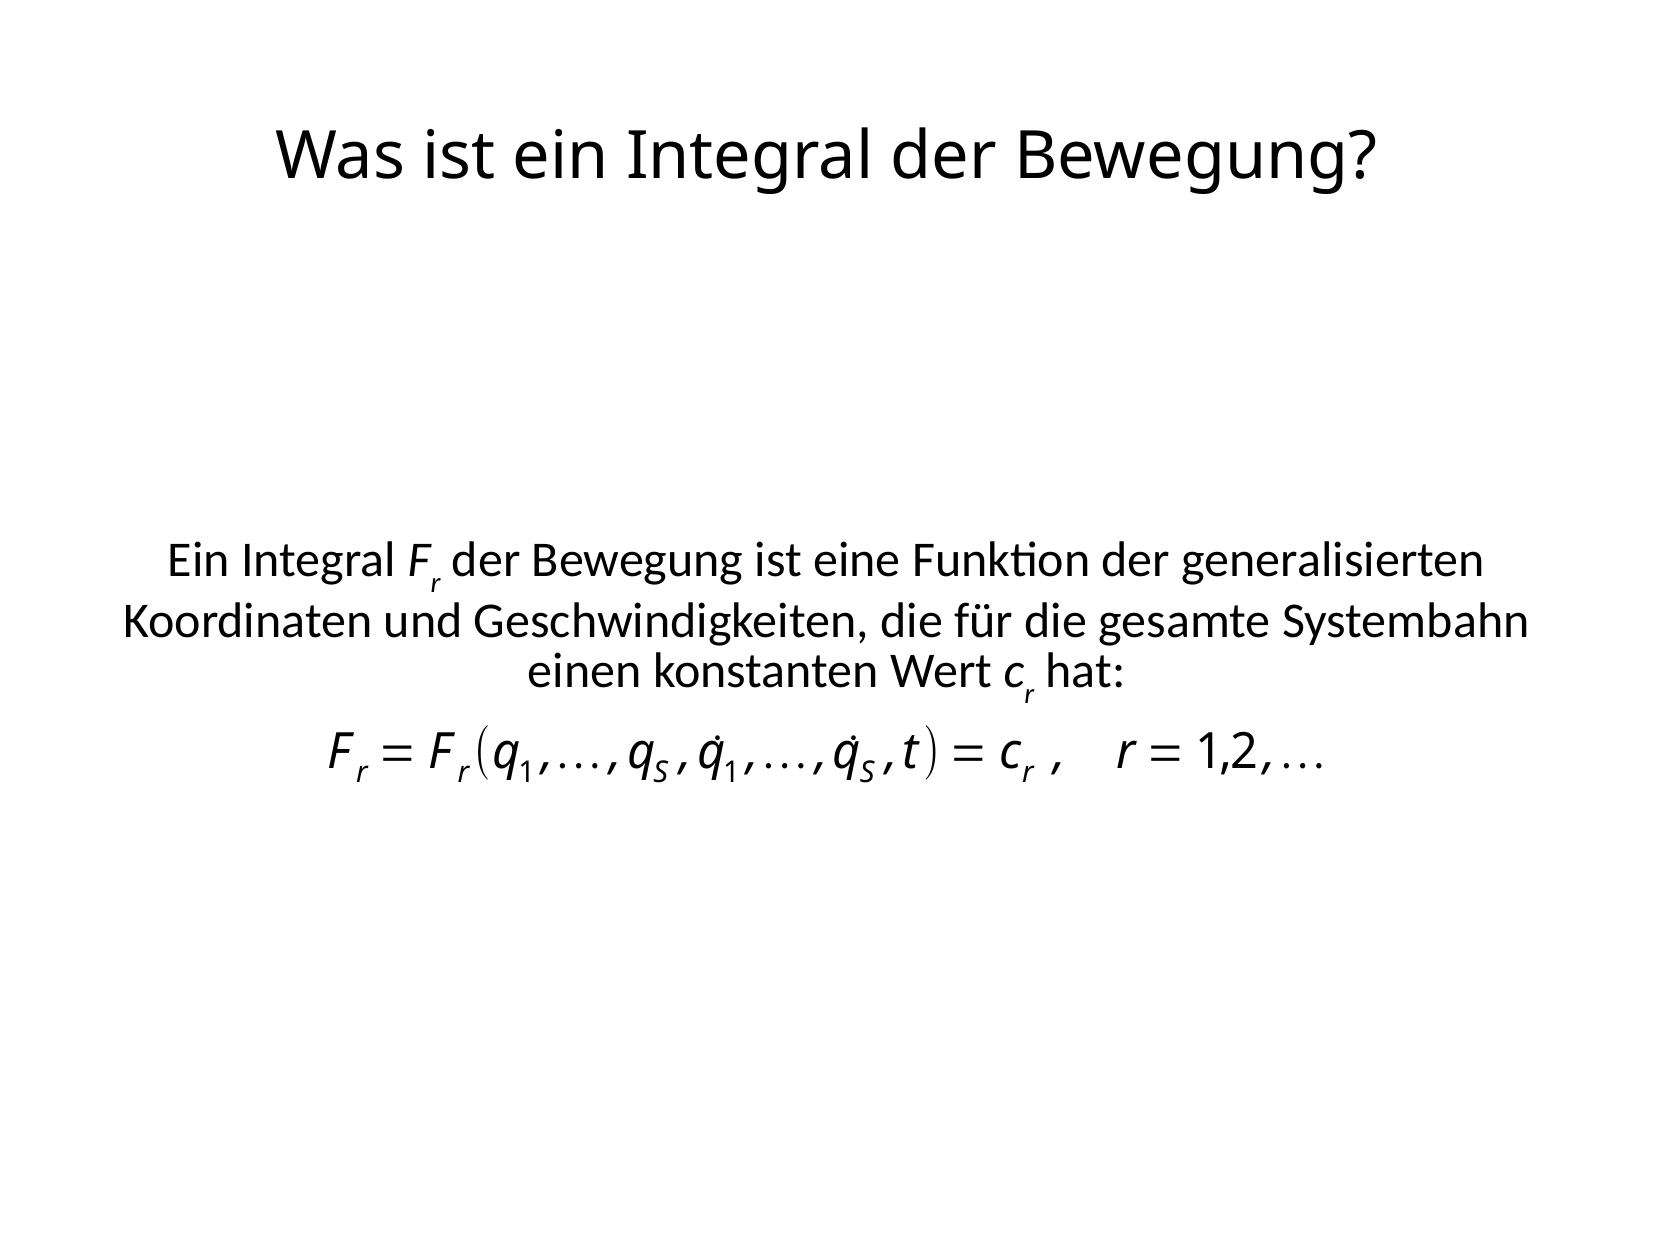

# Was ist ein Integral der Bewegung?
Ein Integral Fr der Bewegung ist eine Funktion der generalisierten Koordinaten und Geschwindigkeiten, die für die gesamte Systembahn einen konstanten Wert cr hat: